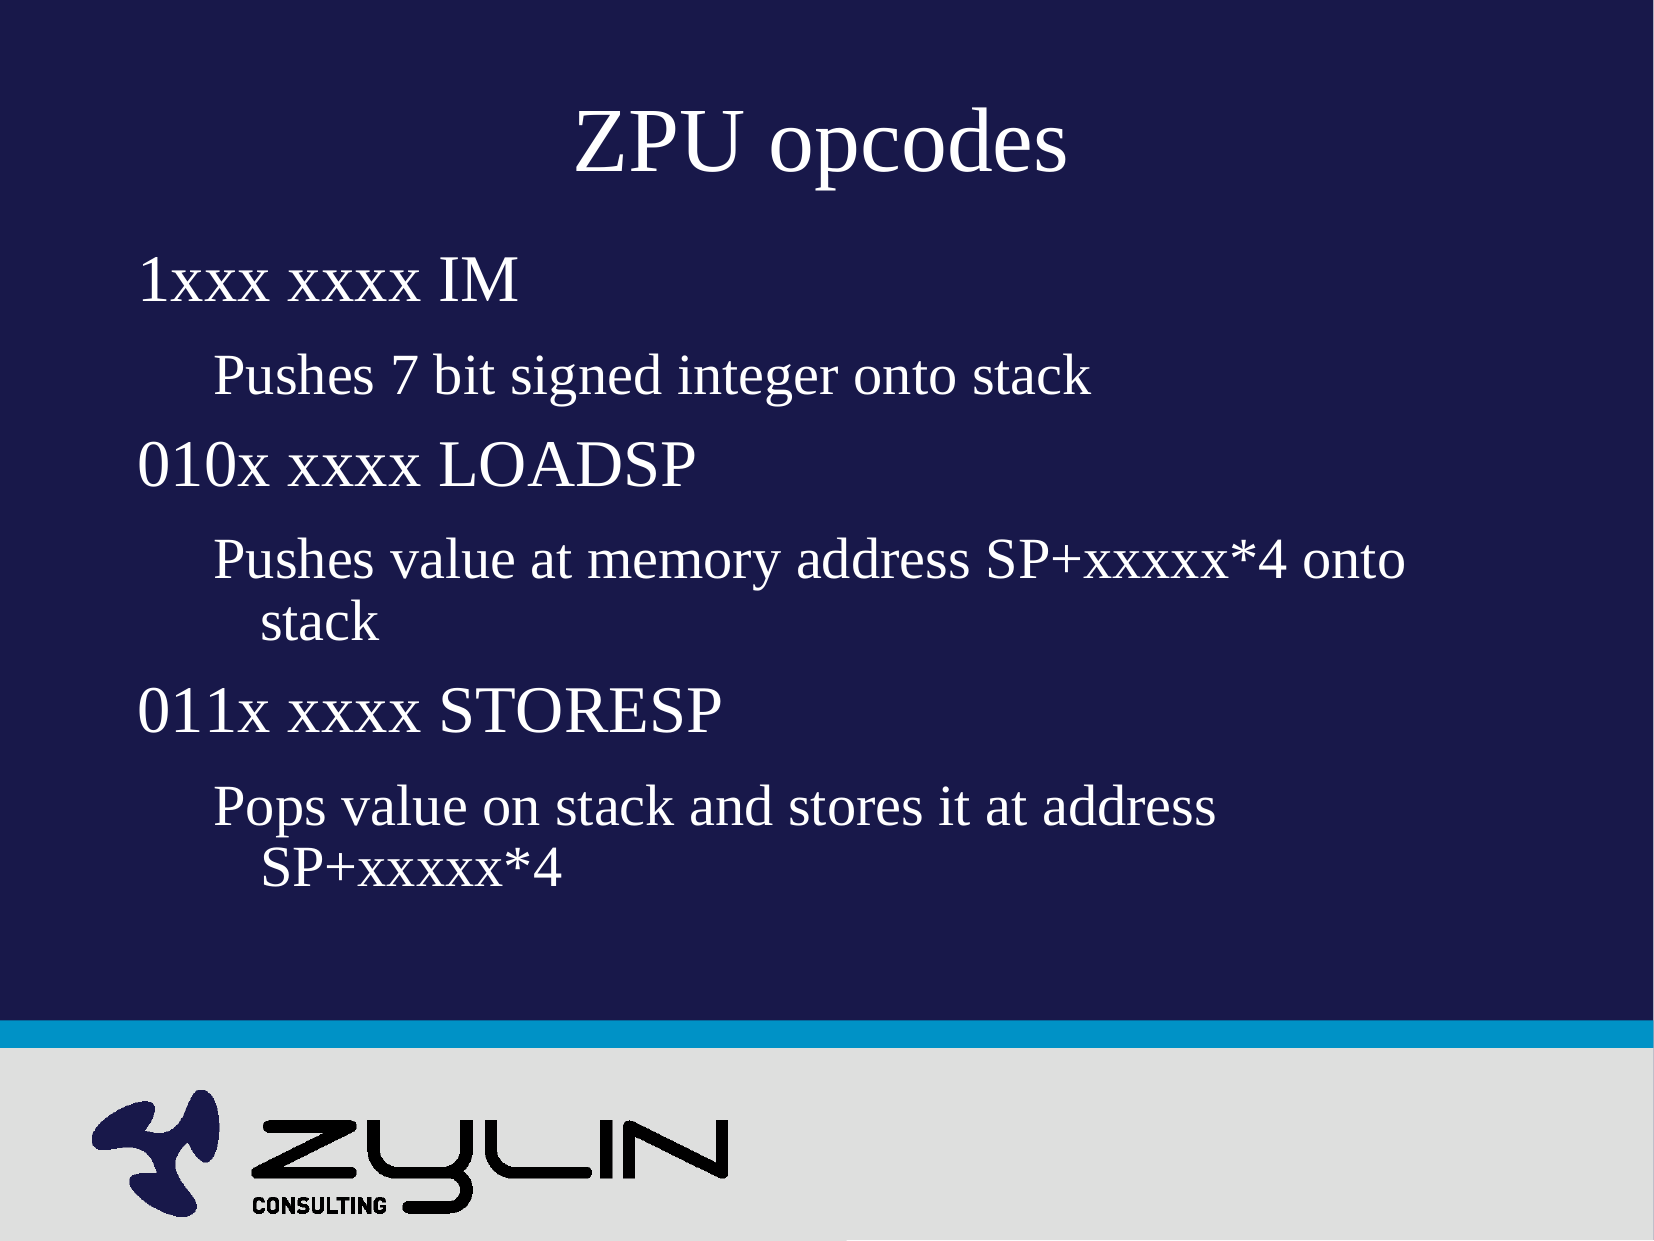

# ZPU opcodes
1xxx xxxx IM
Pushes 7 bit signed integer onto stack
010x xxxx LOADSP
Pushes value at memory address SP+xxxxx*4 onto stack
011x xxxx STORESP
Pops value on stack and stores it at address SP+xxxxx*4